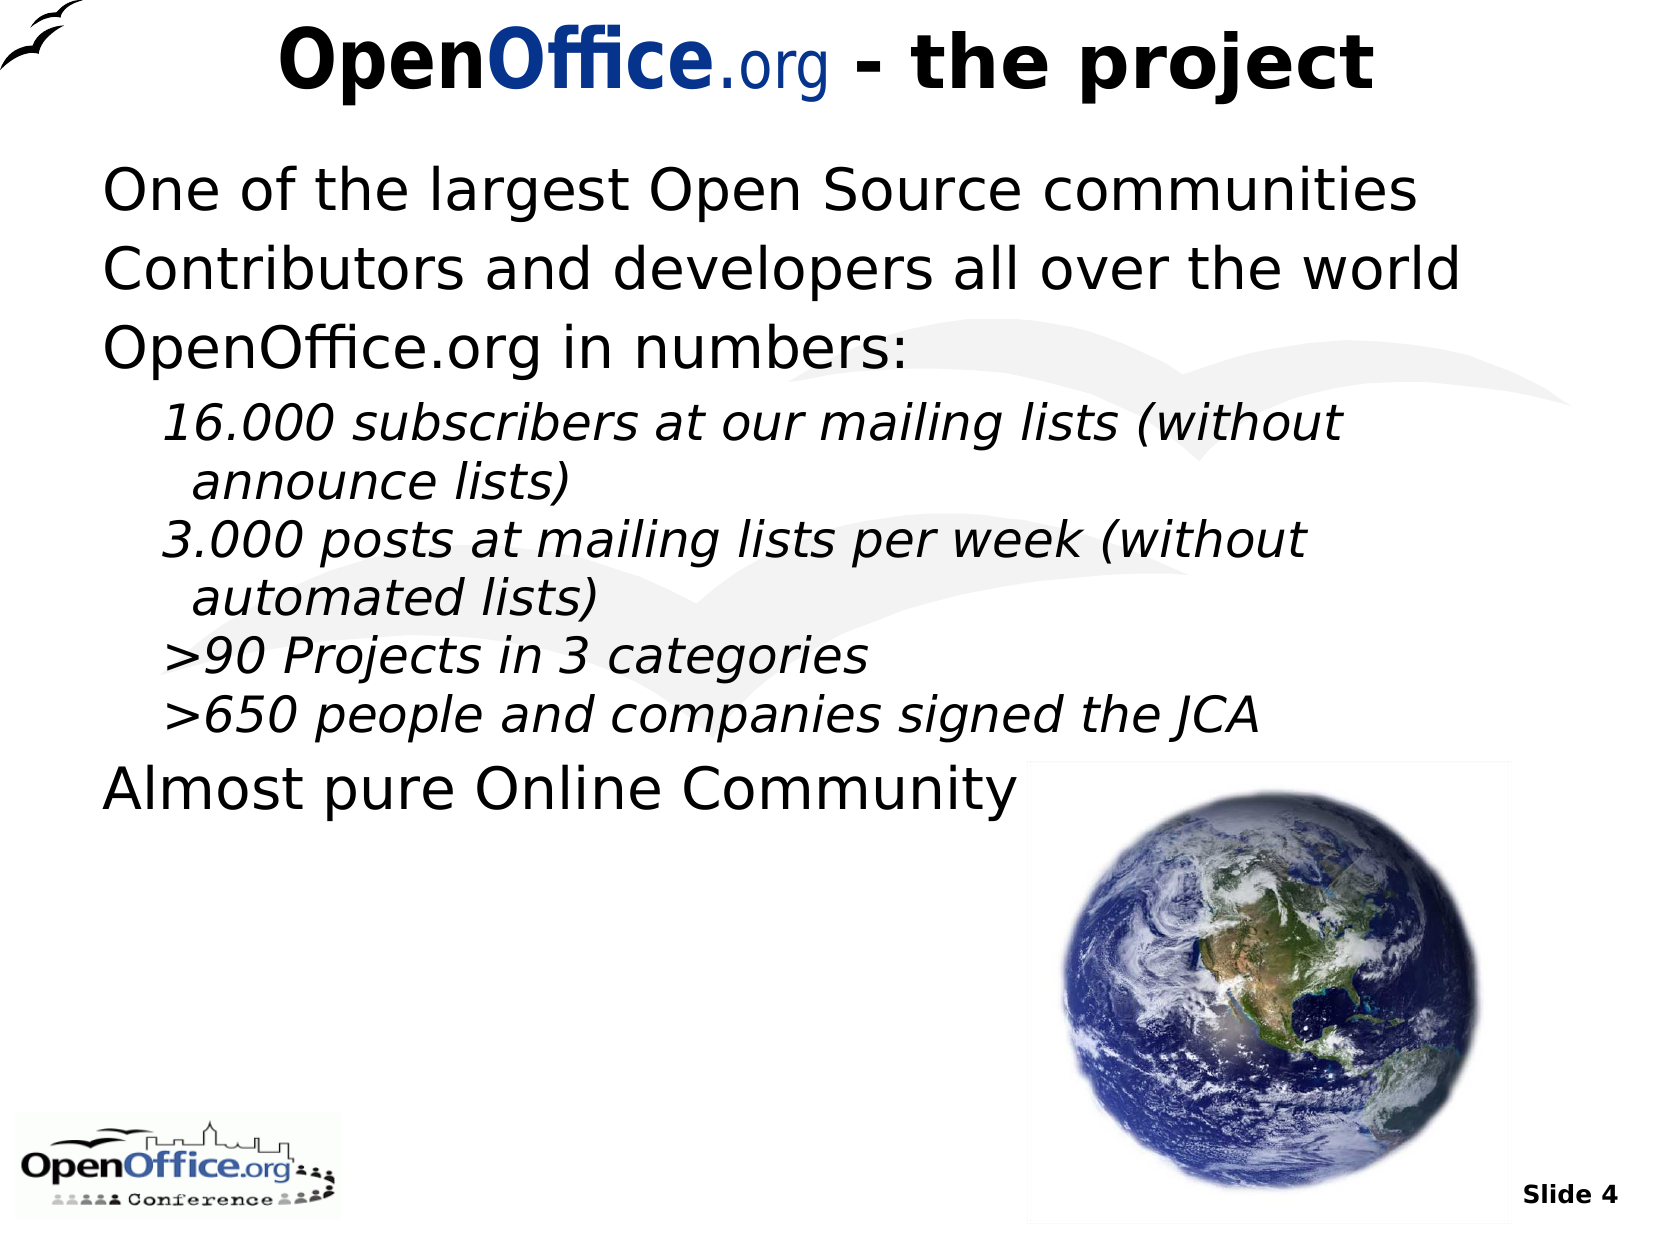

# OpenOffice.org - the project
One of the largest Open Source communities
Contributors and developers all over the world
OpenOffice.org in numbers:
16.000 subscribers at our mailing lists (without announce lists)
3.000 posts at mailing lists per week (without automated lists)
>90 Projects in 3 categories
>650 people and companies signed the JCA
Almost pure Online Community